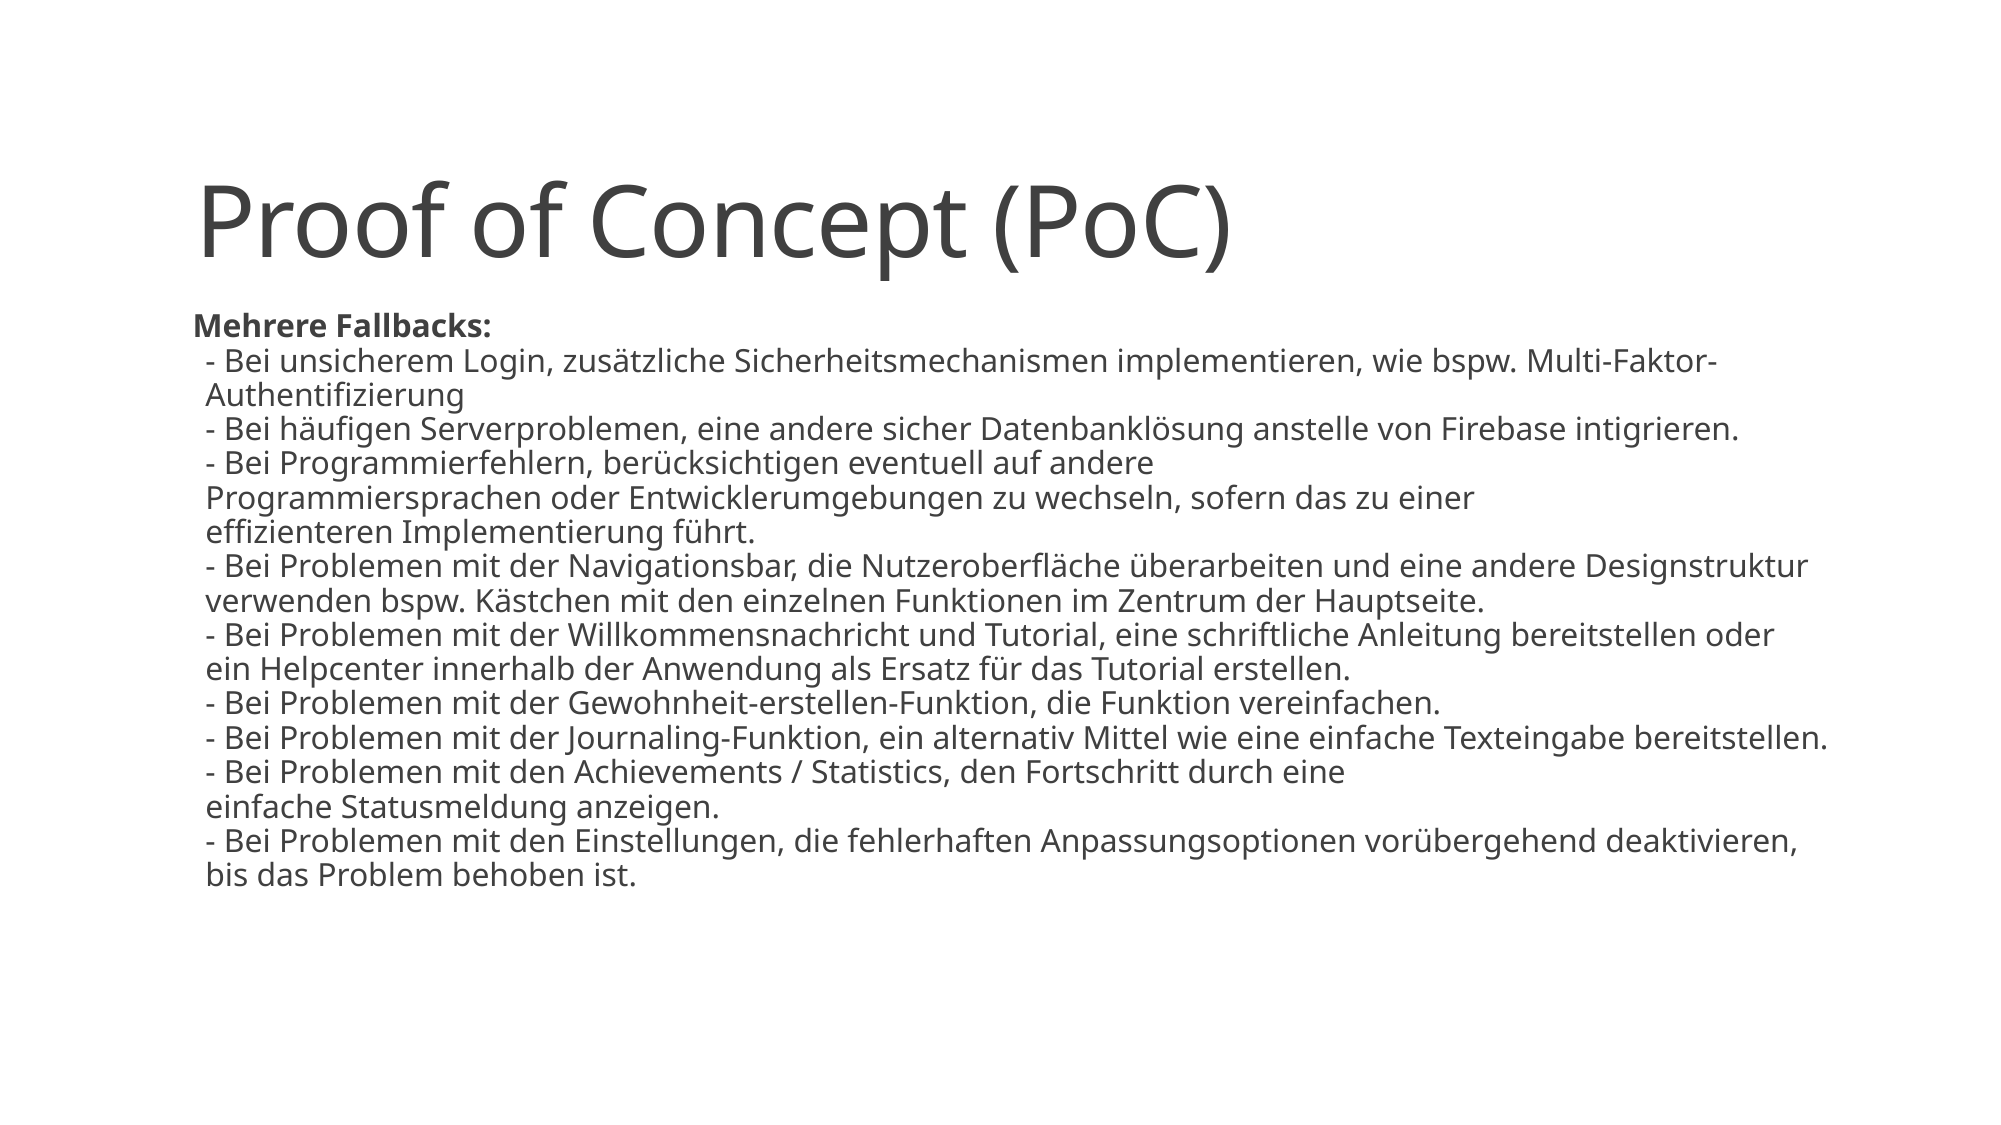

# Proof of Concept (PoC)
Mehrere Fallbacks:
- Bei unsicherem Login, zusätzliche Sicherheitsmechanismen implementieren, wie bspw. Multi-Faktor-Authentifizierung 
- Bei häufigen Serverproblemen, eine andere sicher Datenbanklösung anstelle von Firebase intigrieren. 
- Bei Programmierfehlern, berücksichtigen eventuell auf andere Programmiersprachen oder Entwicklerumgebungen zu wechseln, sofern das zu einer effizienteren Implementierung führt.
- Bei Problemen mit der Navigationsbar, die Nutzeroberfläche überarbeiten und eine andere Designstruktur verwenden bspw. Kästchen mit den einzelnen Funktionen im Zentrum der Hauptseite. 
- Bei Problemen mit der Willkommensnachricht und Tutorial, eine schriftliche Anleitung bereitstellen oder ein Helpcenter innerhalb der Anwendung als Ersatz für das Tutorial erstellen. 
- Bei Problemen mit der Gewohnheit-erstellen-Funktion, die Funktion vereinfachen.
- Bei Problemen mit der Journaling-Funktion, ein alternativ Mittel wie eine einfache Texteingabe bereitstellen.
- Bei Problemen mit den Achievements / Statistics, den Fortschritt durch eine einfache Statusmeldung anzeigen.
- Bei Problemen mit den Einstellungen, die fehlerhaften Anpassungsoptionen vorübergehend deaktivieren, bis das Problem behoben ist.